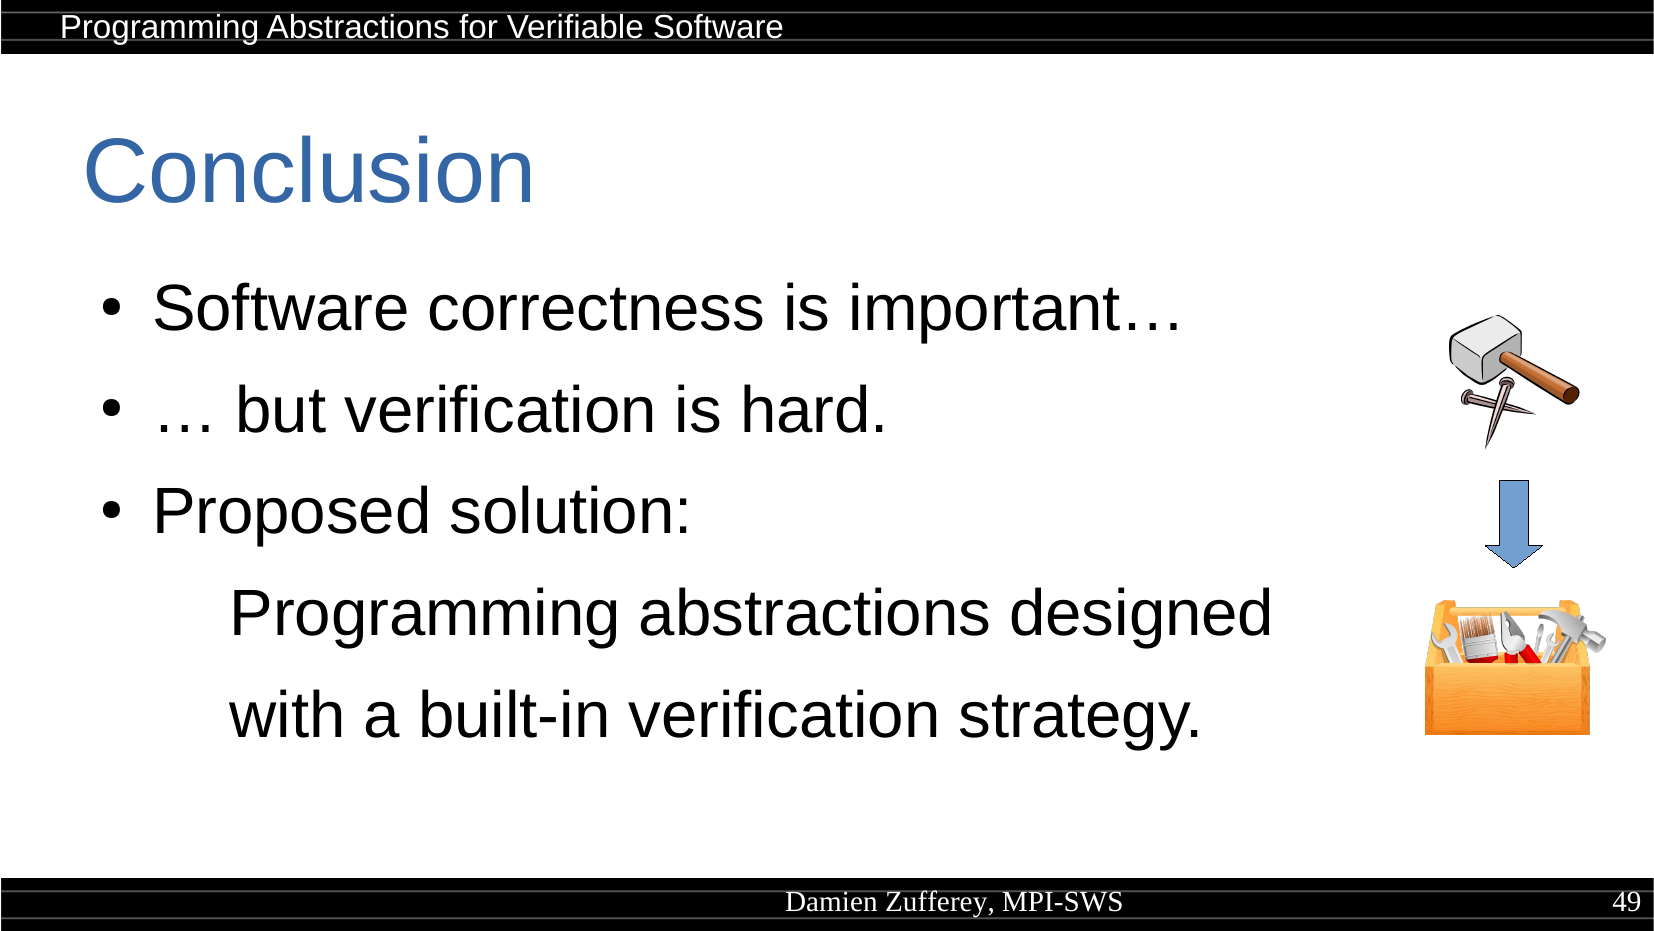

# Conclusion
Software correctness is important…
… but verification is hard.
Proposed solution:
		 	Programming abstractions designed
 	 				with a built-in verification strategy.